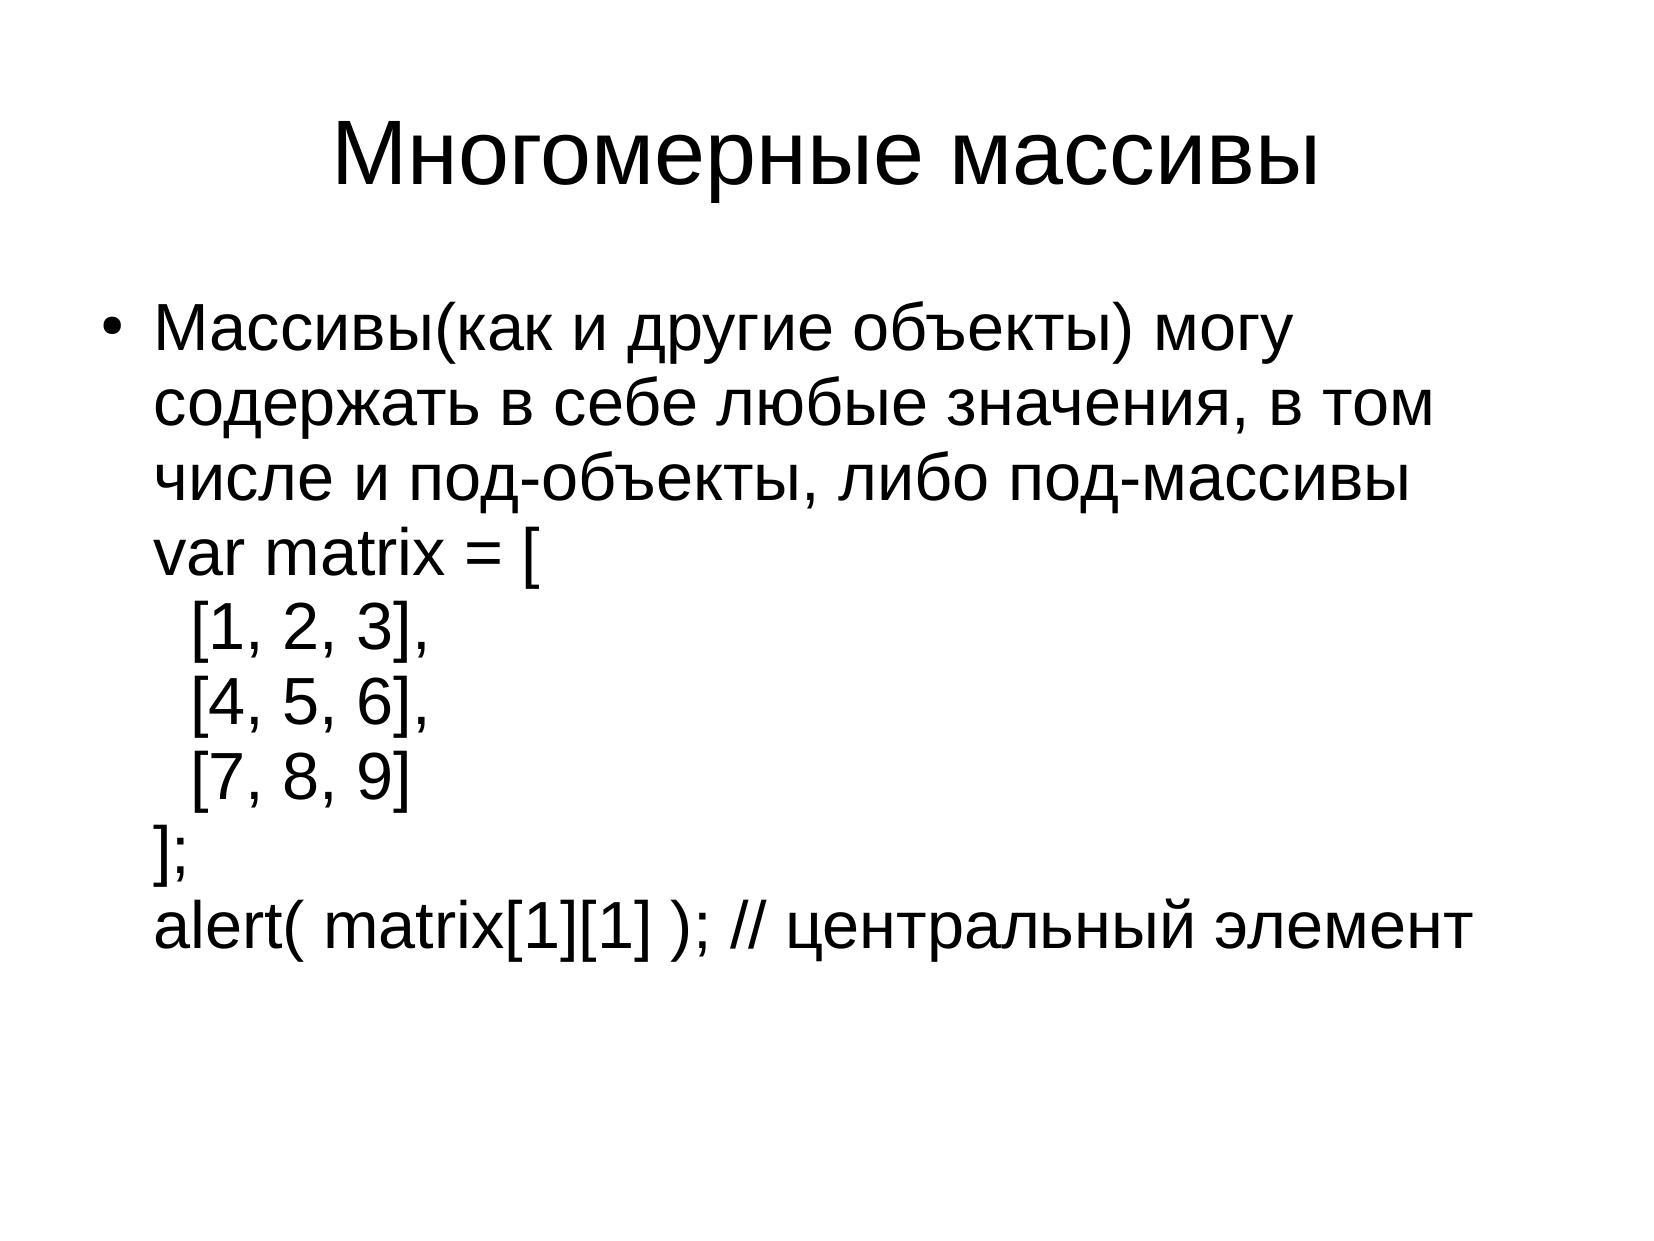

# Многомерные массивы
Массивы(как и другие объекты) могу содержать в себе любые значения, в том числе и под-объекты, либо под-массивы
var matrix = [
 [1, 2, 3],
 [4, 5, 6],
 [7, 8, 9]
];
alert( matrix[1][1] ); // центральный элемент